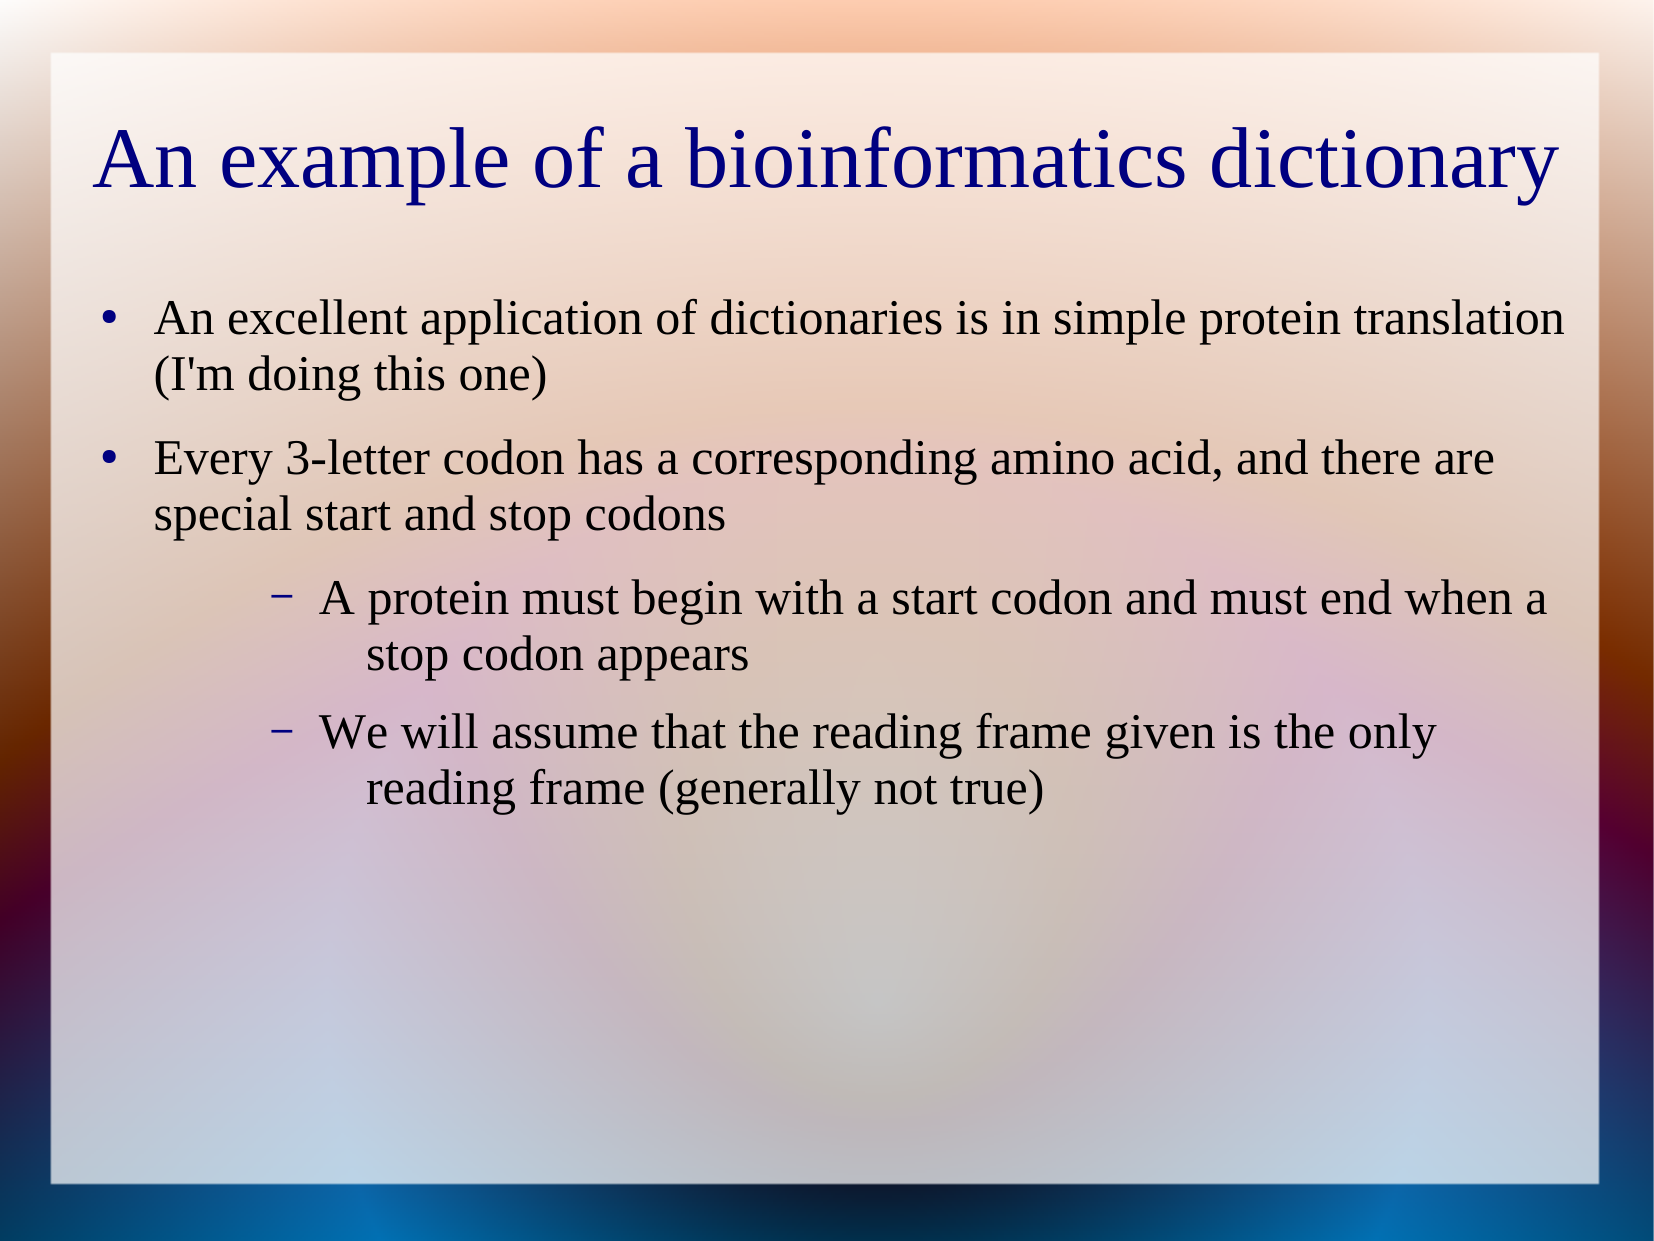

# An example of a bioinformatics dictionary
An excellent application of dictionaries is in simple protein translation (I'm doing this one)
Every 3-letter codon has a corresponding amino acid, and there are special start and stop codons
A protein must begin with a start codon and must end when a stop codon appears
We will assume that the reading frame given is the only reading frame (generally not true)